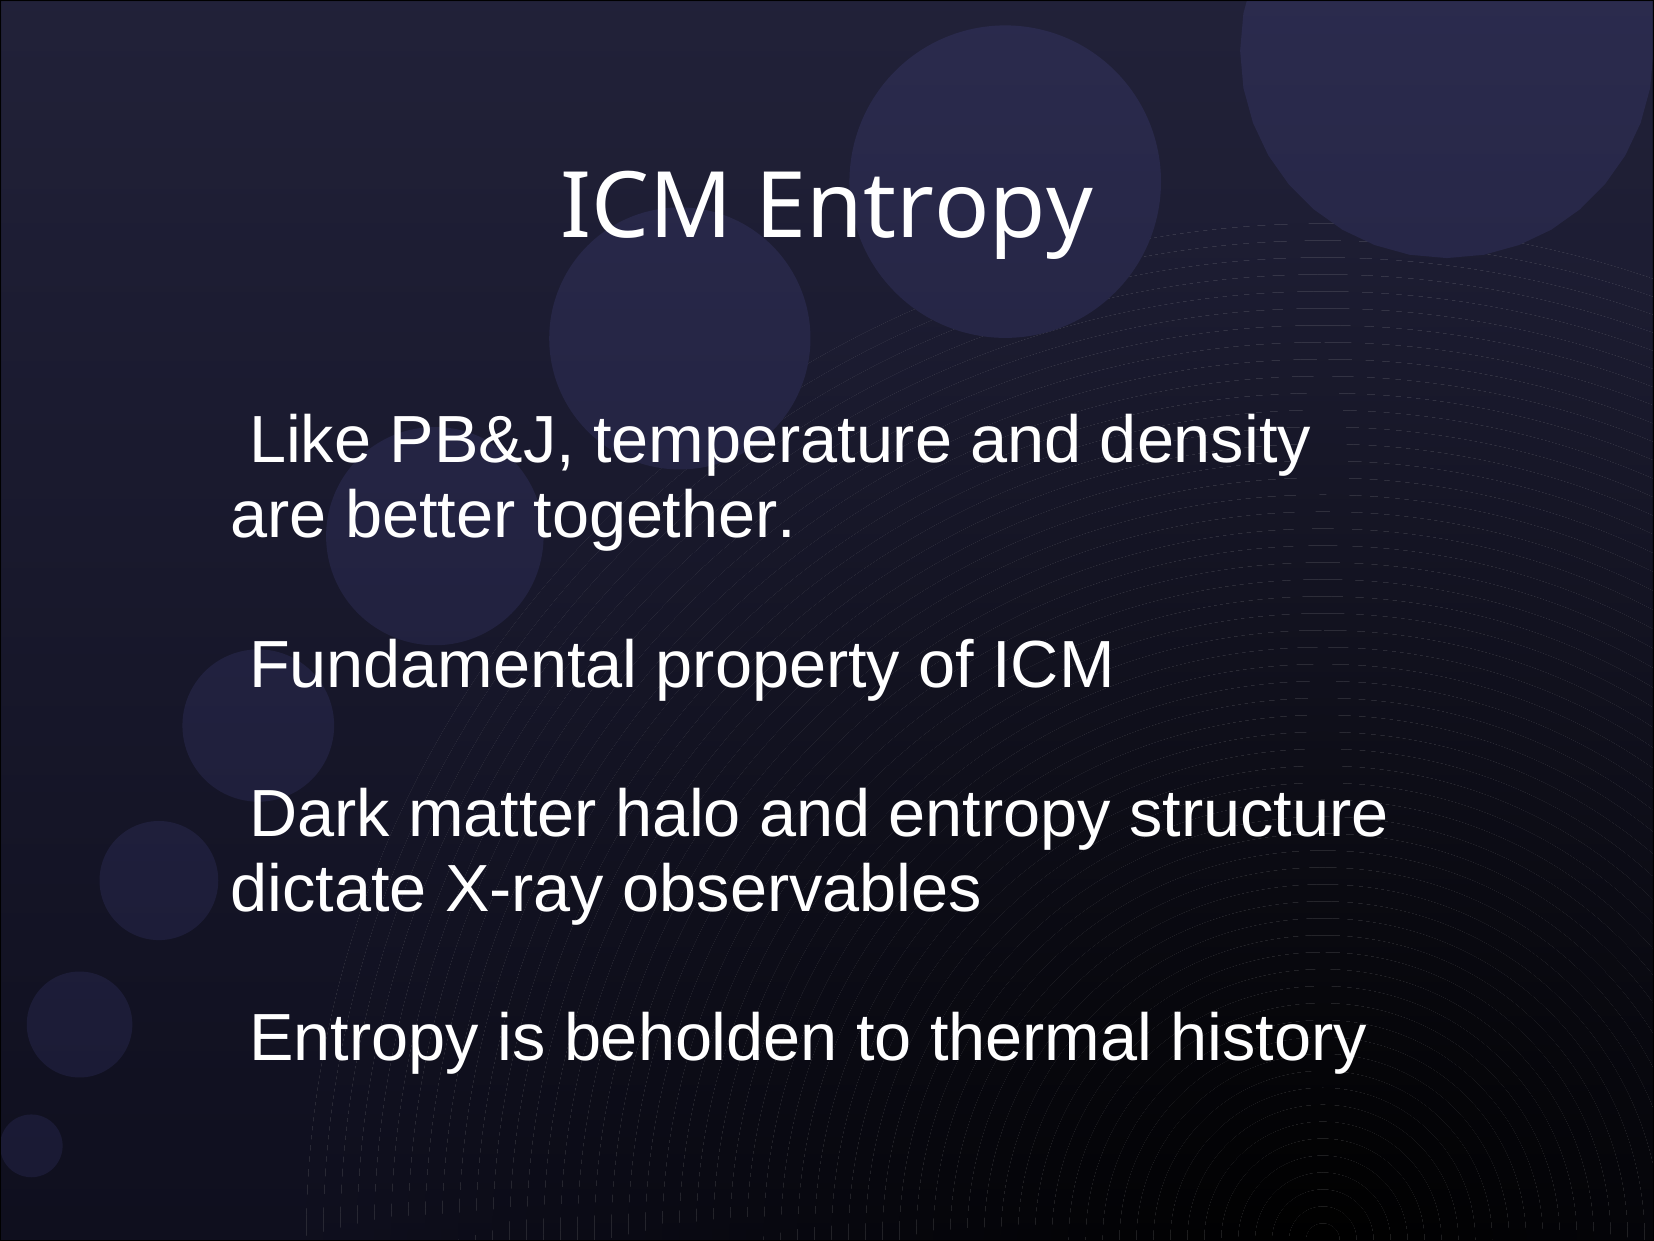

ICM Entropy
 Like PB&J, temperature and density are better together.
 Fundamental property of ICM
 Dark matter halo and entropy structure dictate X-ray observables
 Entropy is beholden to thermal history